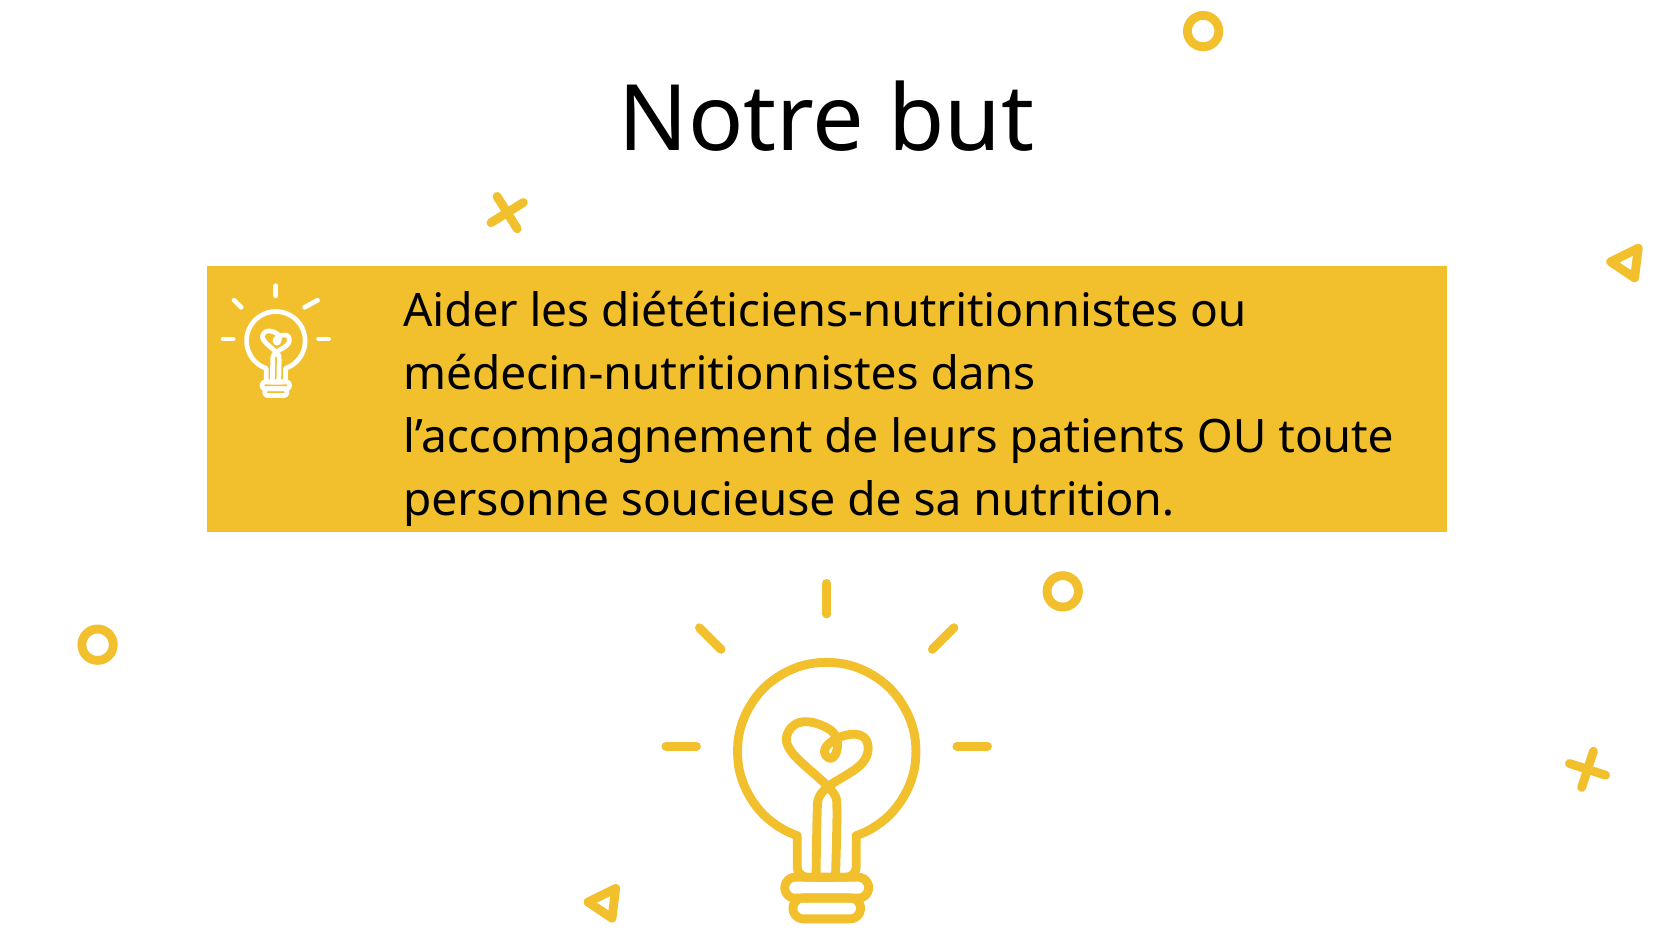

# Notre but
Aider les diététiciens-nutritionnistes ou médecin-nutritionnistes dans l’accompagnement de leurs patients OU toute personne soucieuse de sa nutrition.